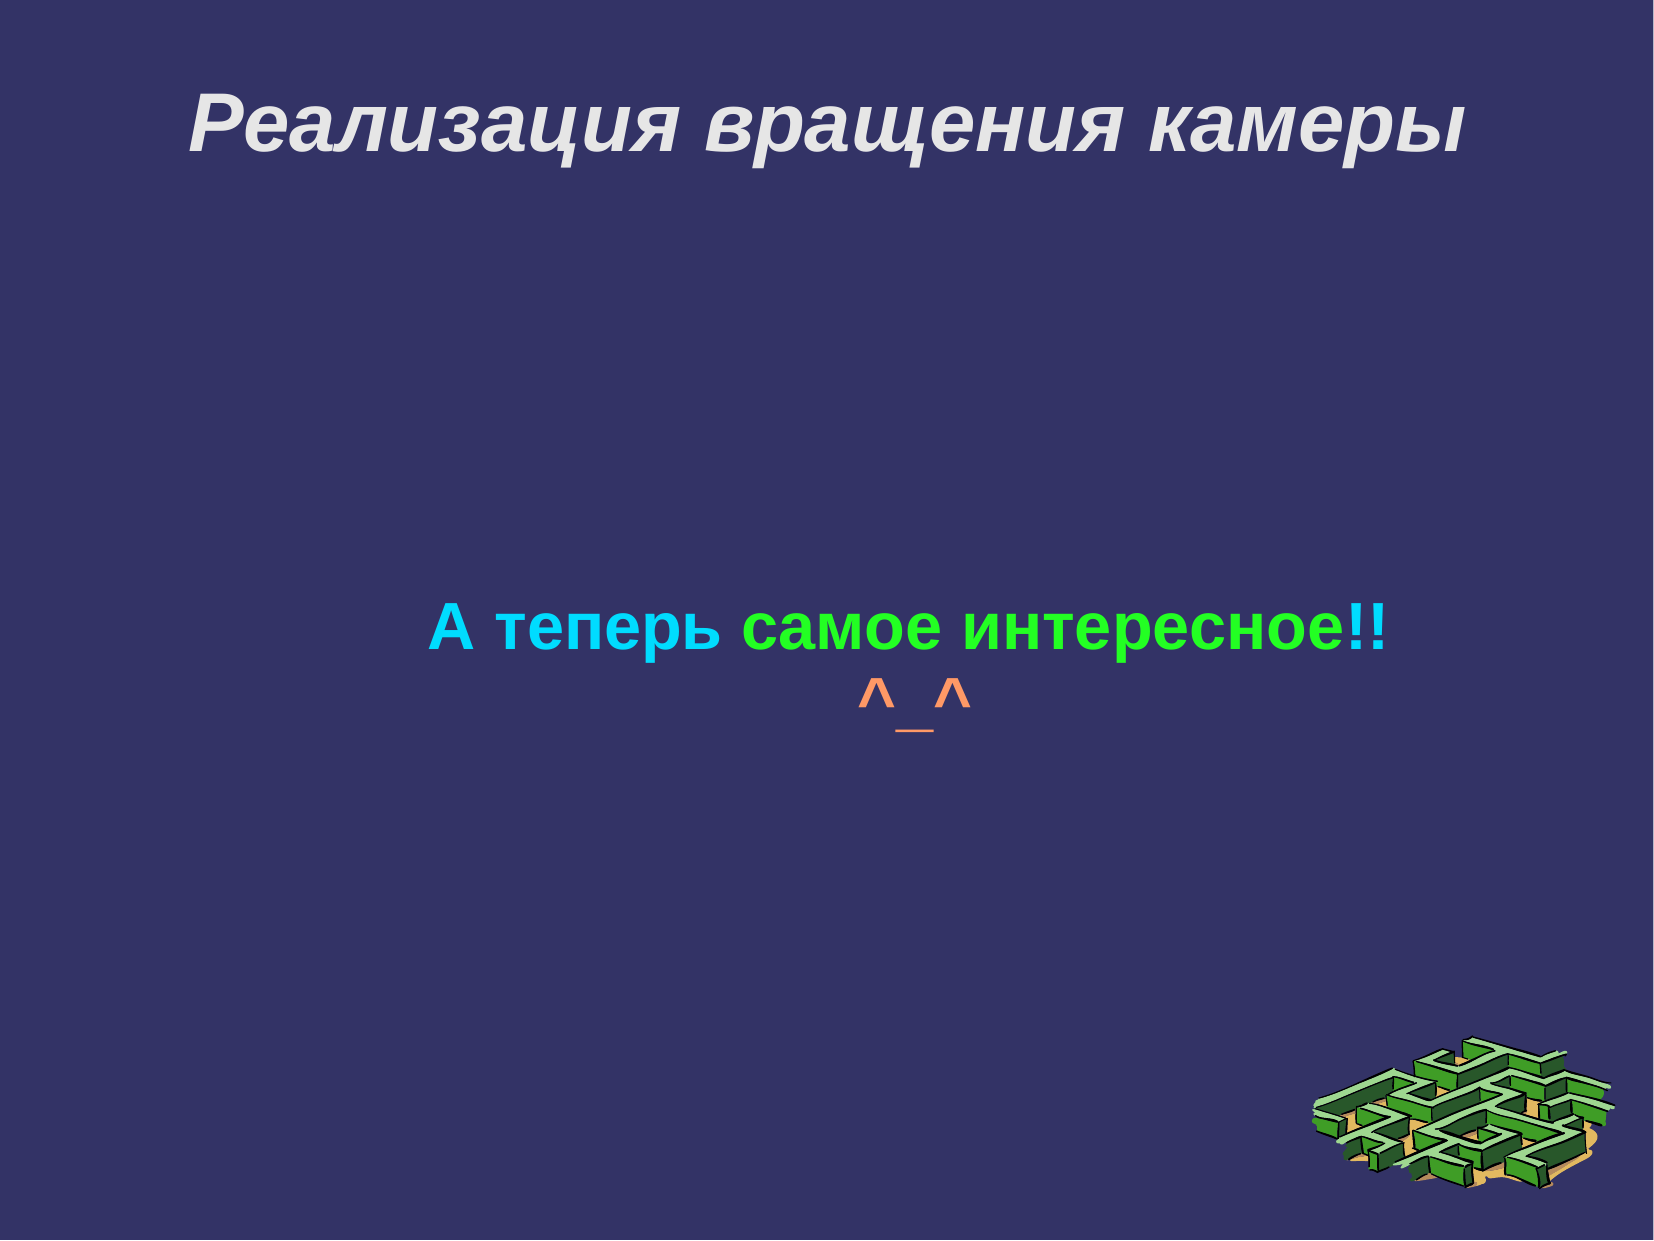

# Реализация вращения камеры
 А теперь самое интересное!!
^_^